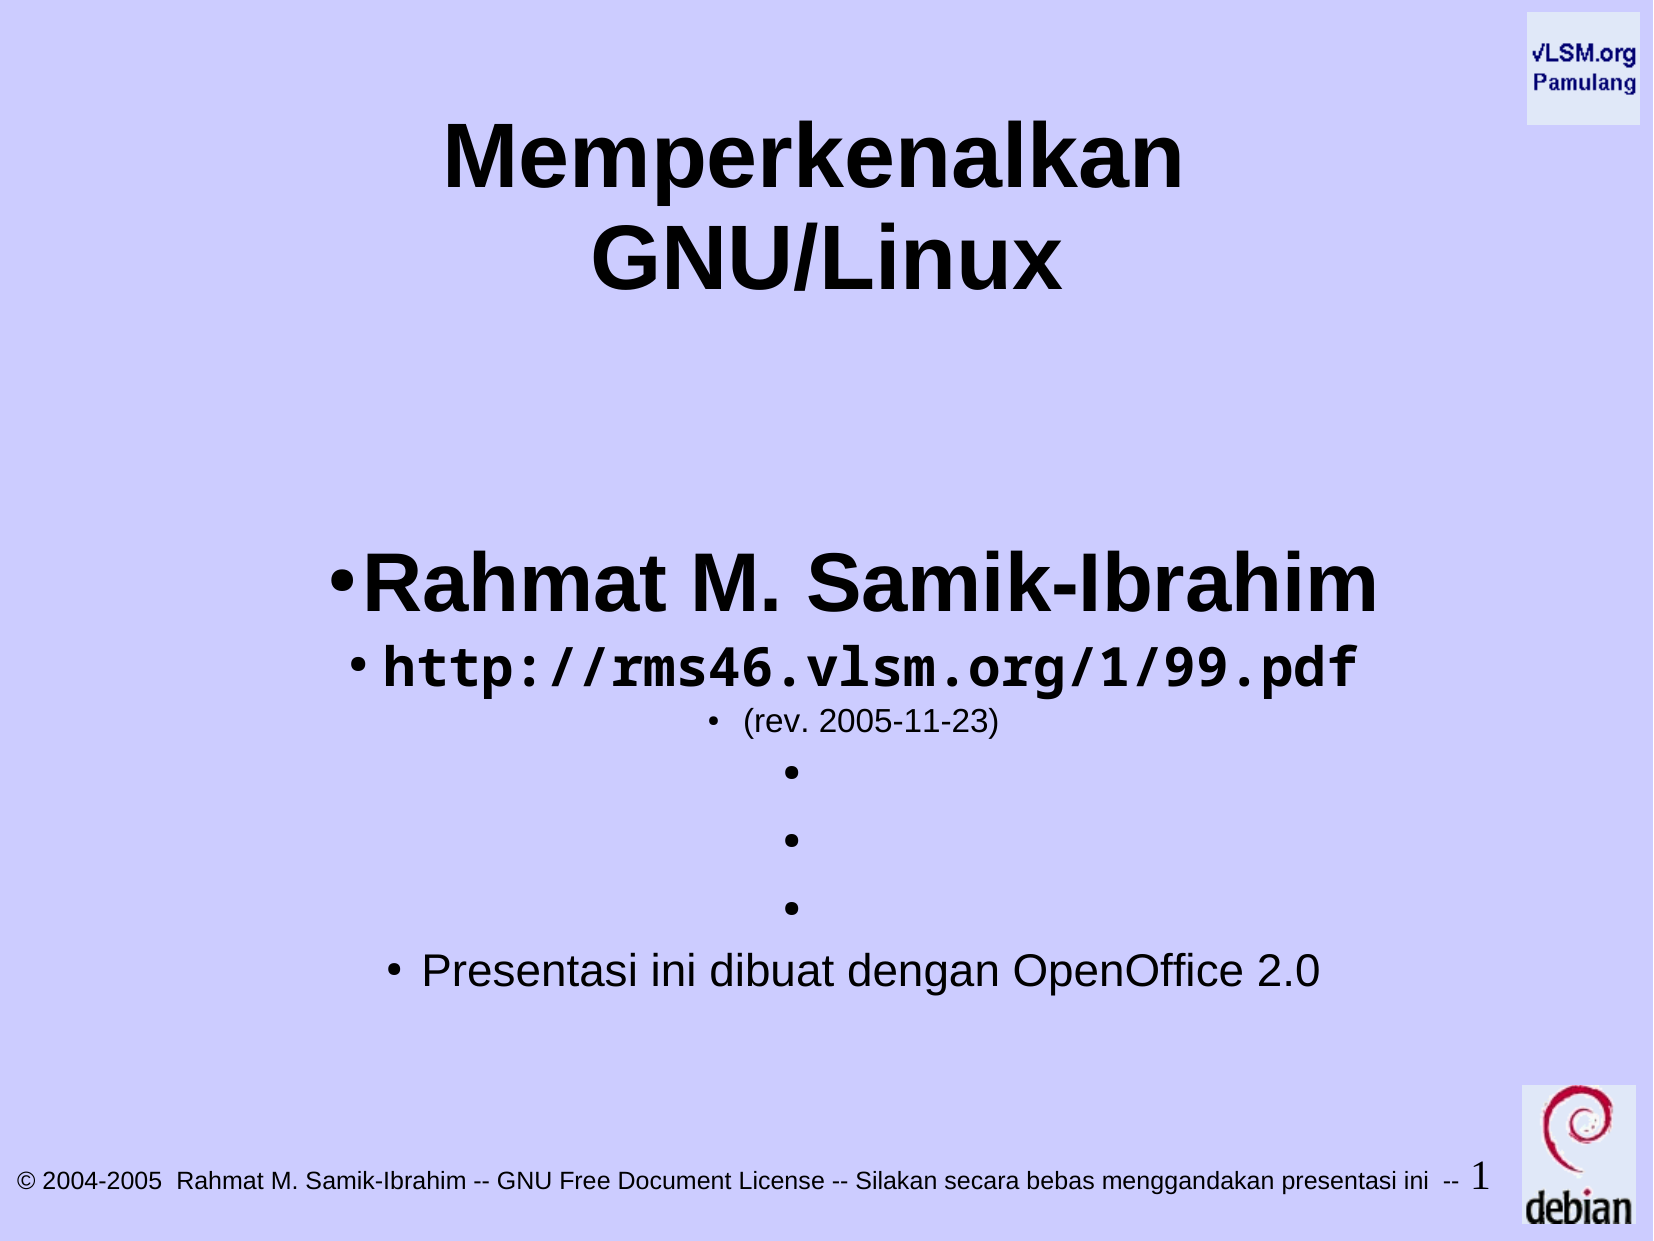

# Memperkenalkan GNU/Linux
Rahmat M. Samik-Ibrahim
http://rms46.vlsm.org/1/99.pdf
(rev. 2005-11-23)
Presentasi ini dibuat dengan OpenOffice 2.0